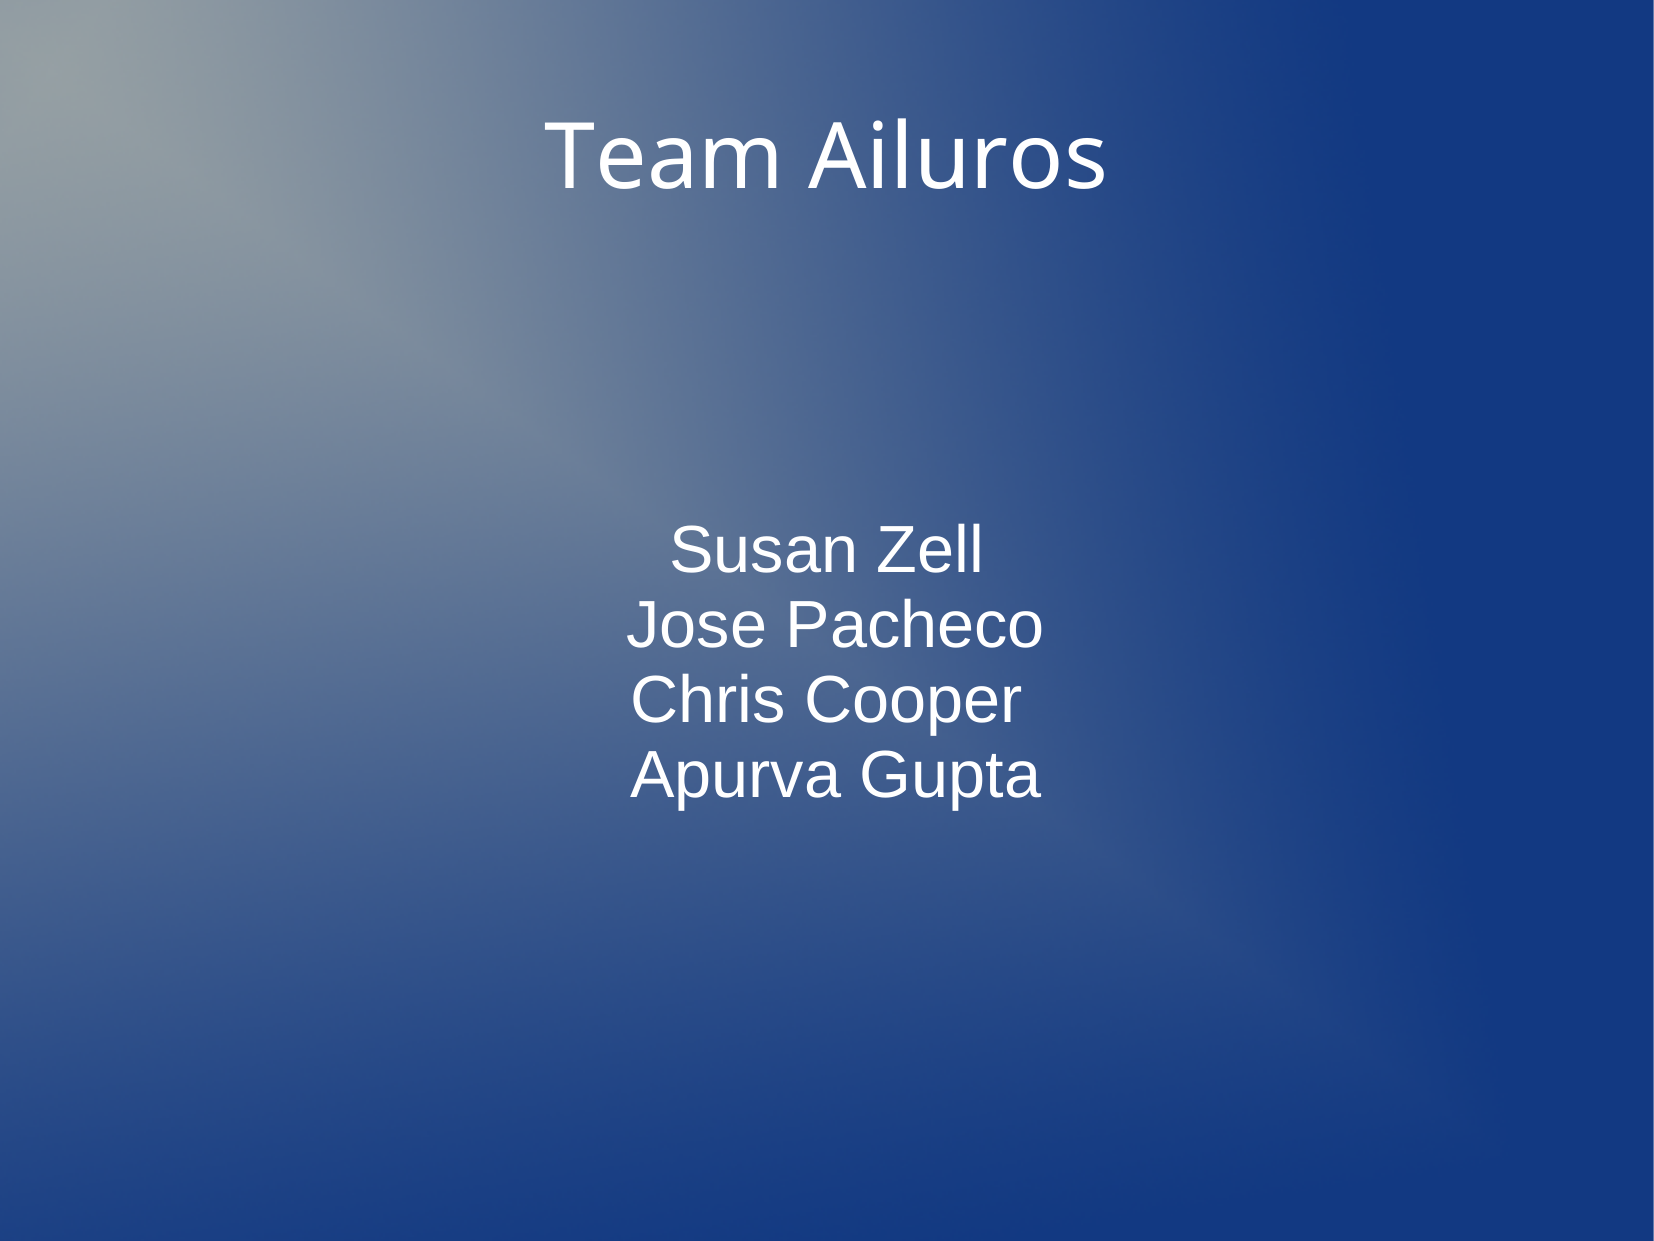

# Team Ailuros
Susan Zell
 Jose Pacheco
Chris Cooper
 Apurva Gupta